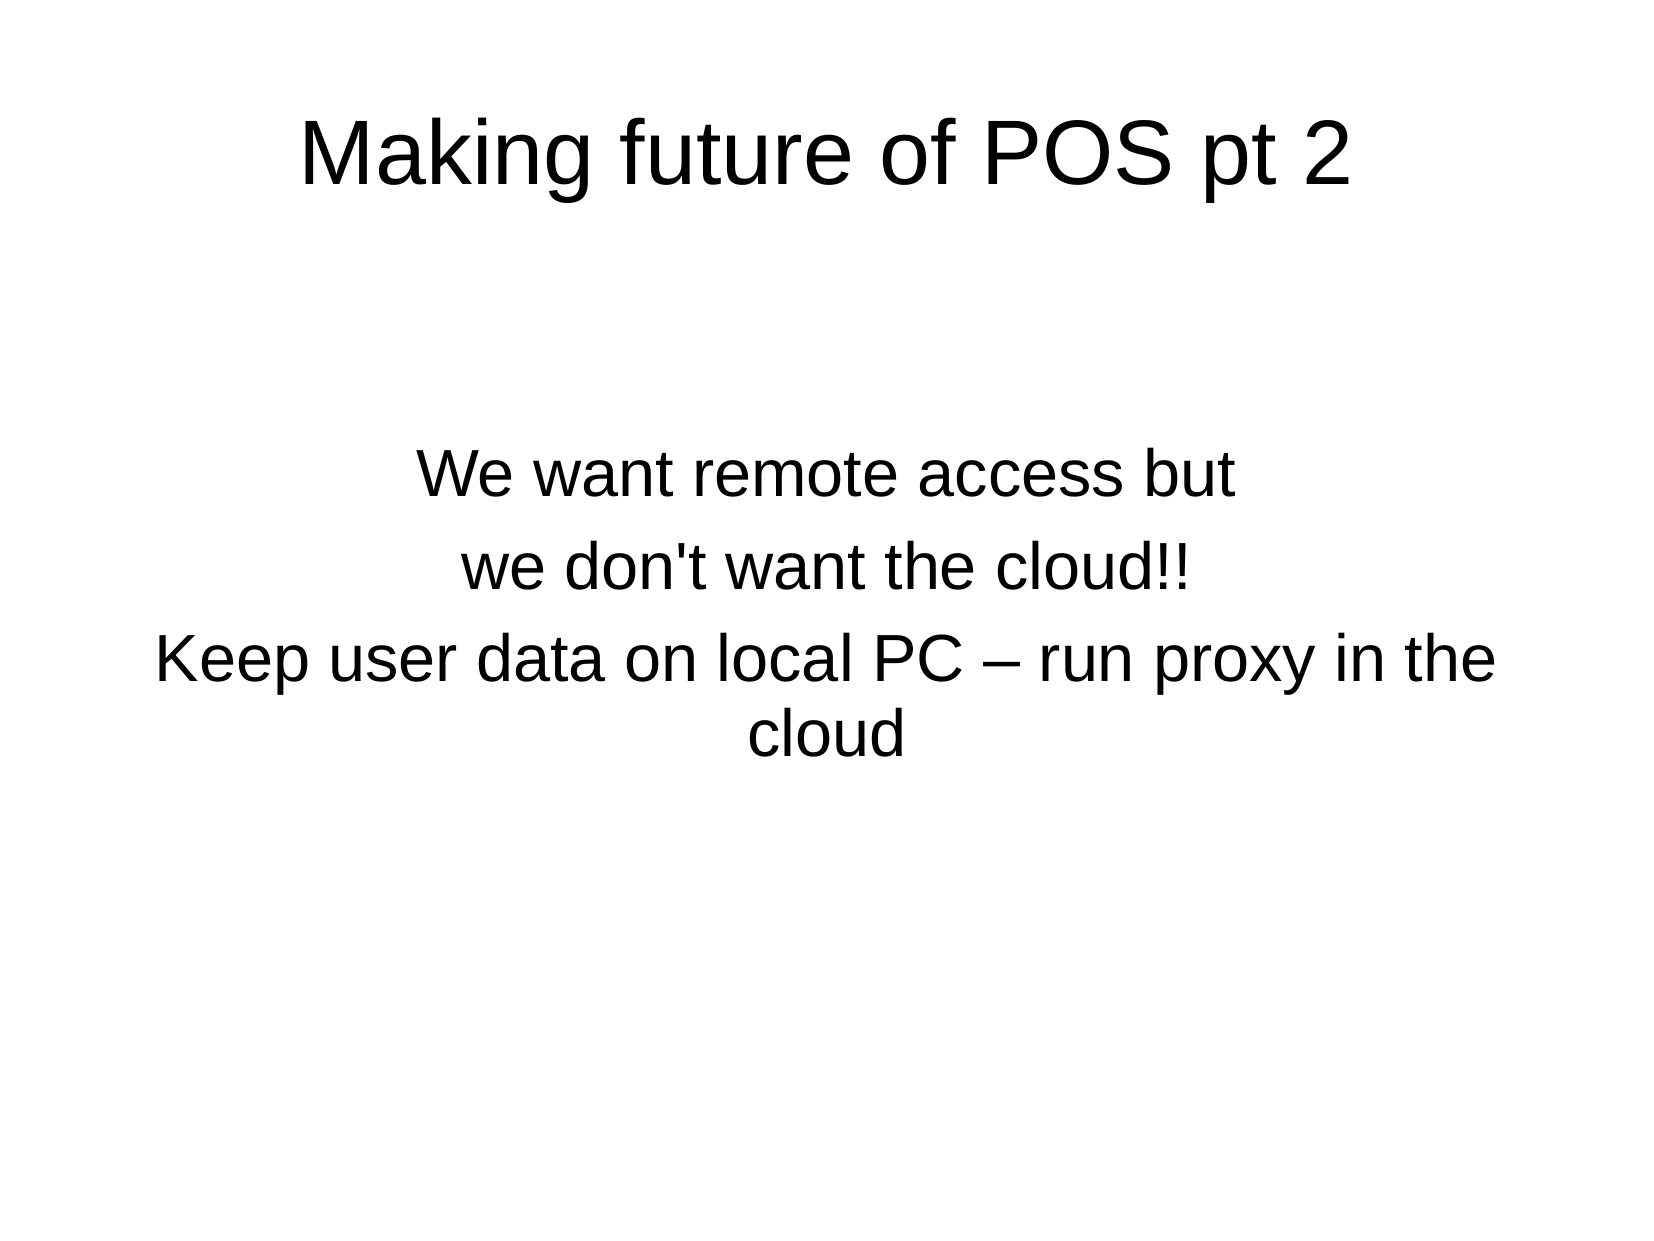

# Making future of POS pt 2
We want remote access but
we don't want the cloud!!
Keep user data on local PC – run proxy in the cloud